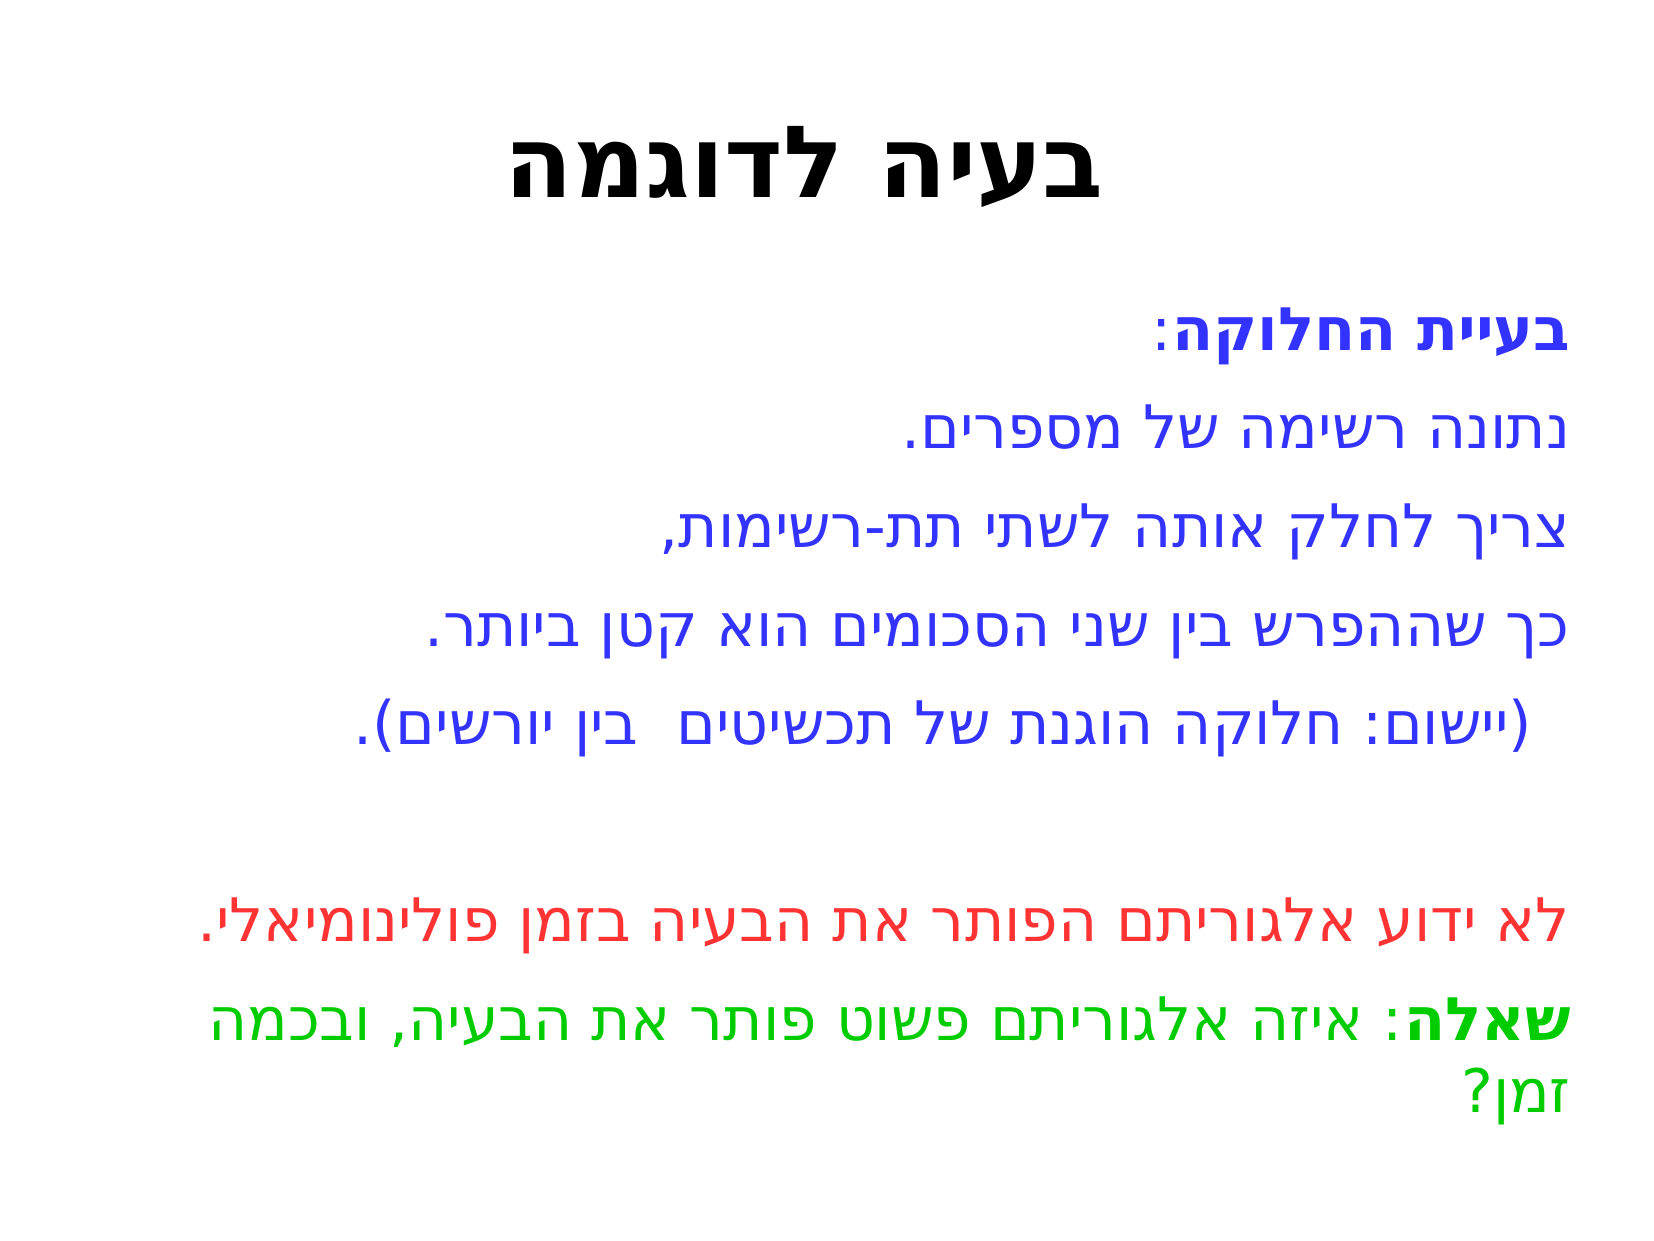

בעיה לדוגמה
# בעיית החלוקה:
נתונה רשימה של מספרים.
צריך לחלק אותה לשתי תת-רשימות,
כך שההפרש בין שני הסכומים הוא קטן ביותר.
 (יישום: חלוקה הוגנת של תכשיטים בין יורשים).
לא ידוע אלגוריתם הפותר את הבעיה בזמן פולינומיאלי.
שאלה: איזה אלגוריתם פשוט פותר את הבעיה, ובכמה זמן?